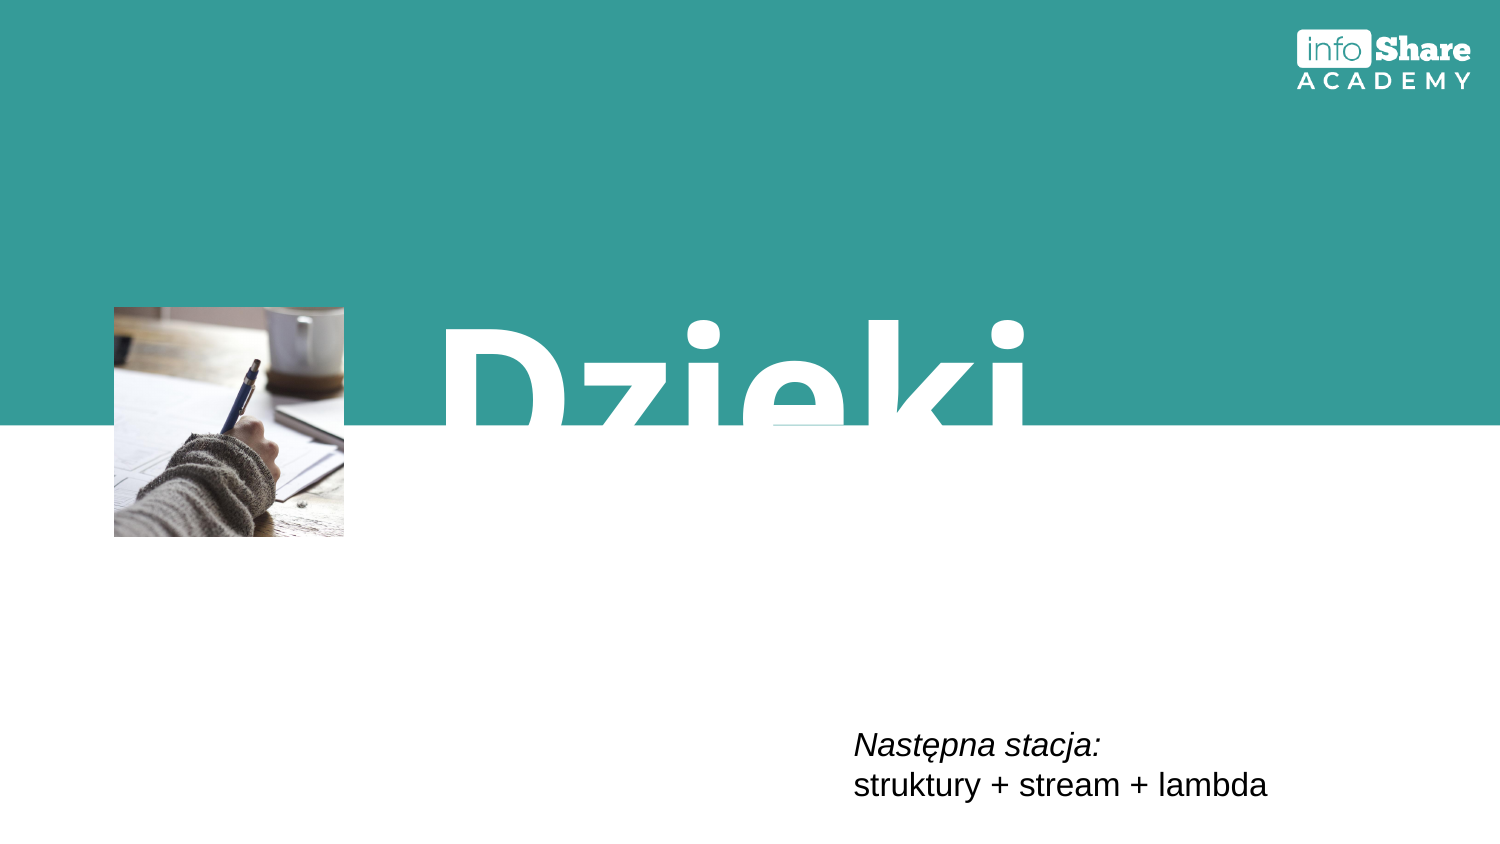

# Dzięki
Następna stacja:
struktury + stream + lambda